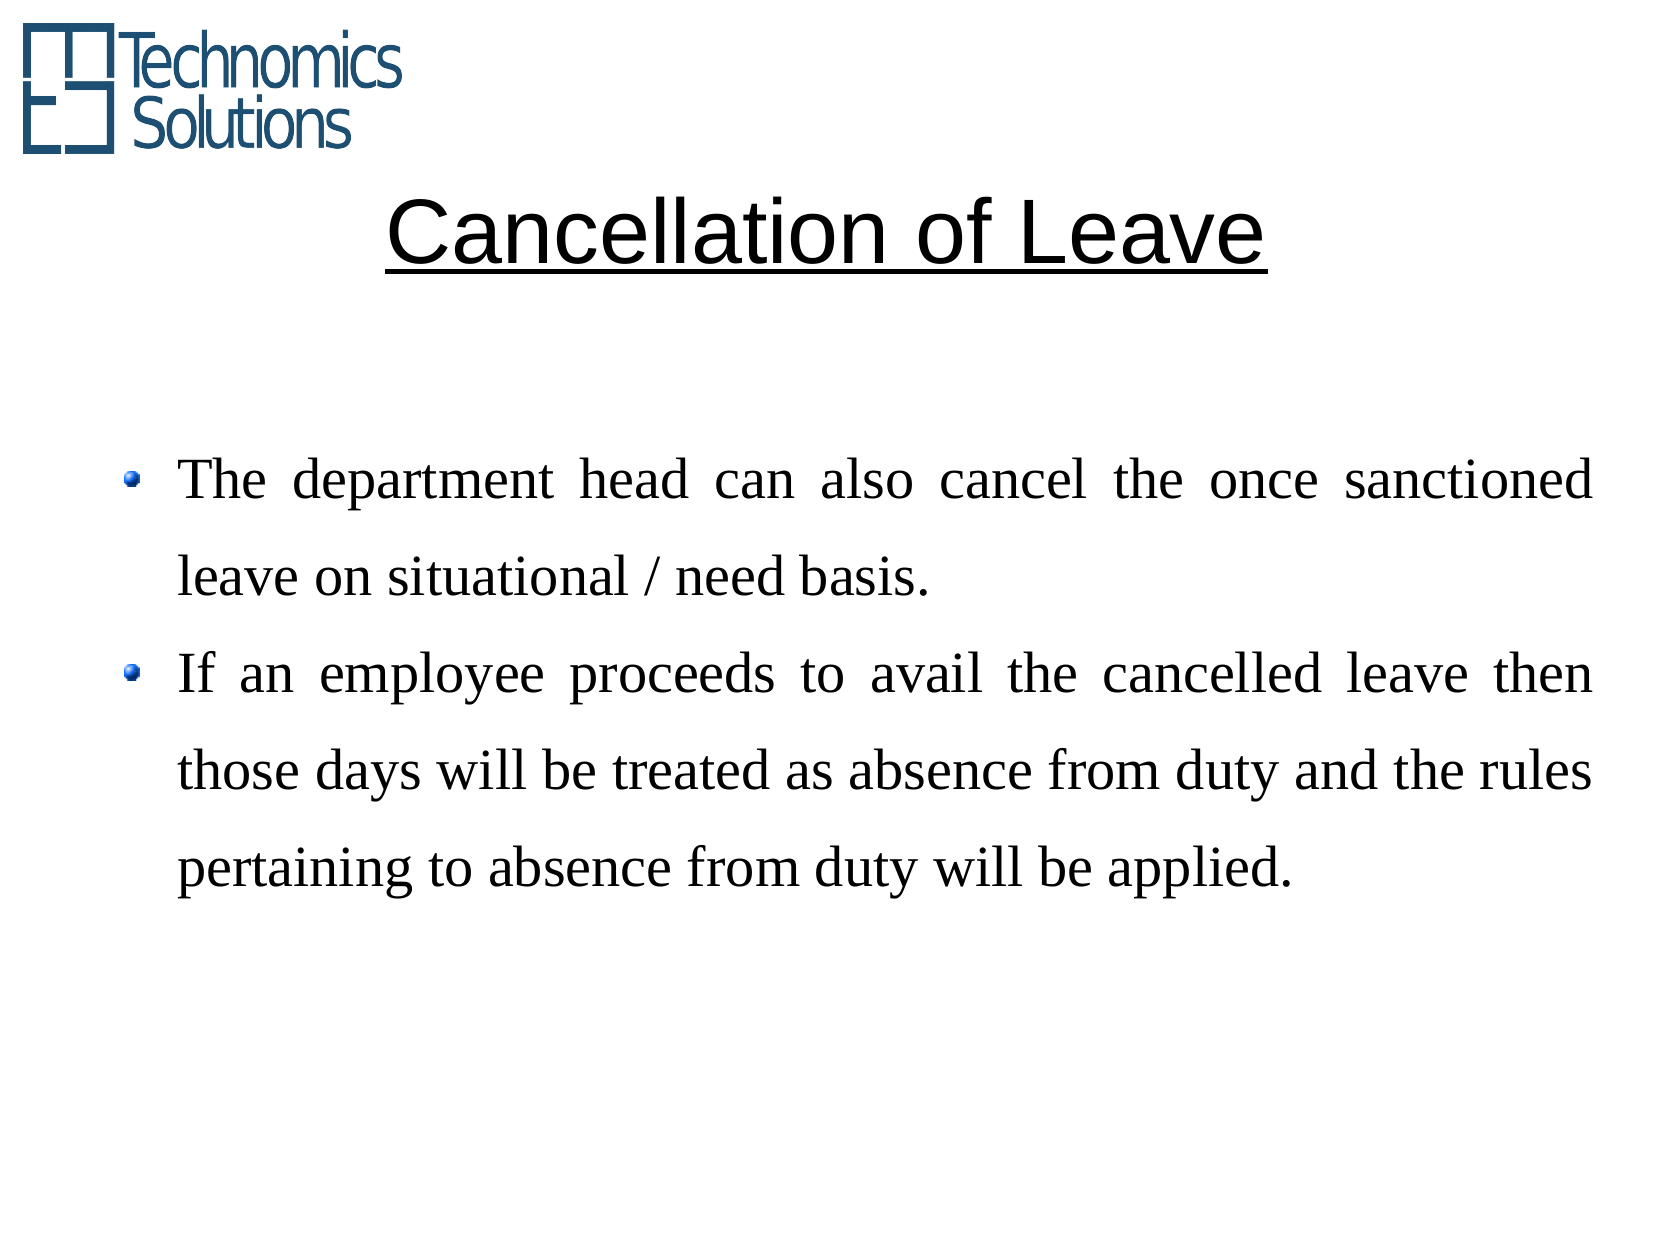

# Cancellation of Leave
The department head can also cancel the once sanctioned leave on situational / need basis.
If an employee proceeds to avail the cancelled leave then those days will be treated as absence from duty and the rules pertaining to absence from duty will be applied.